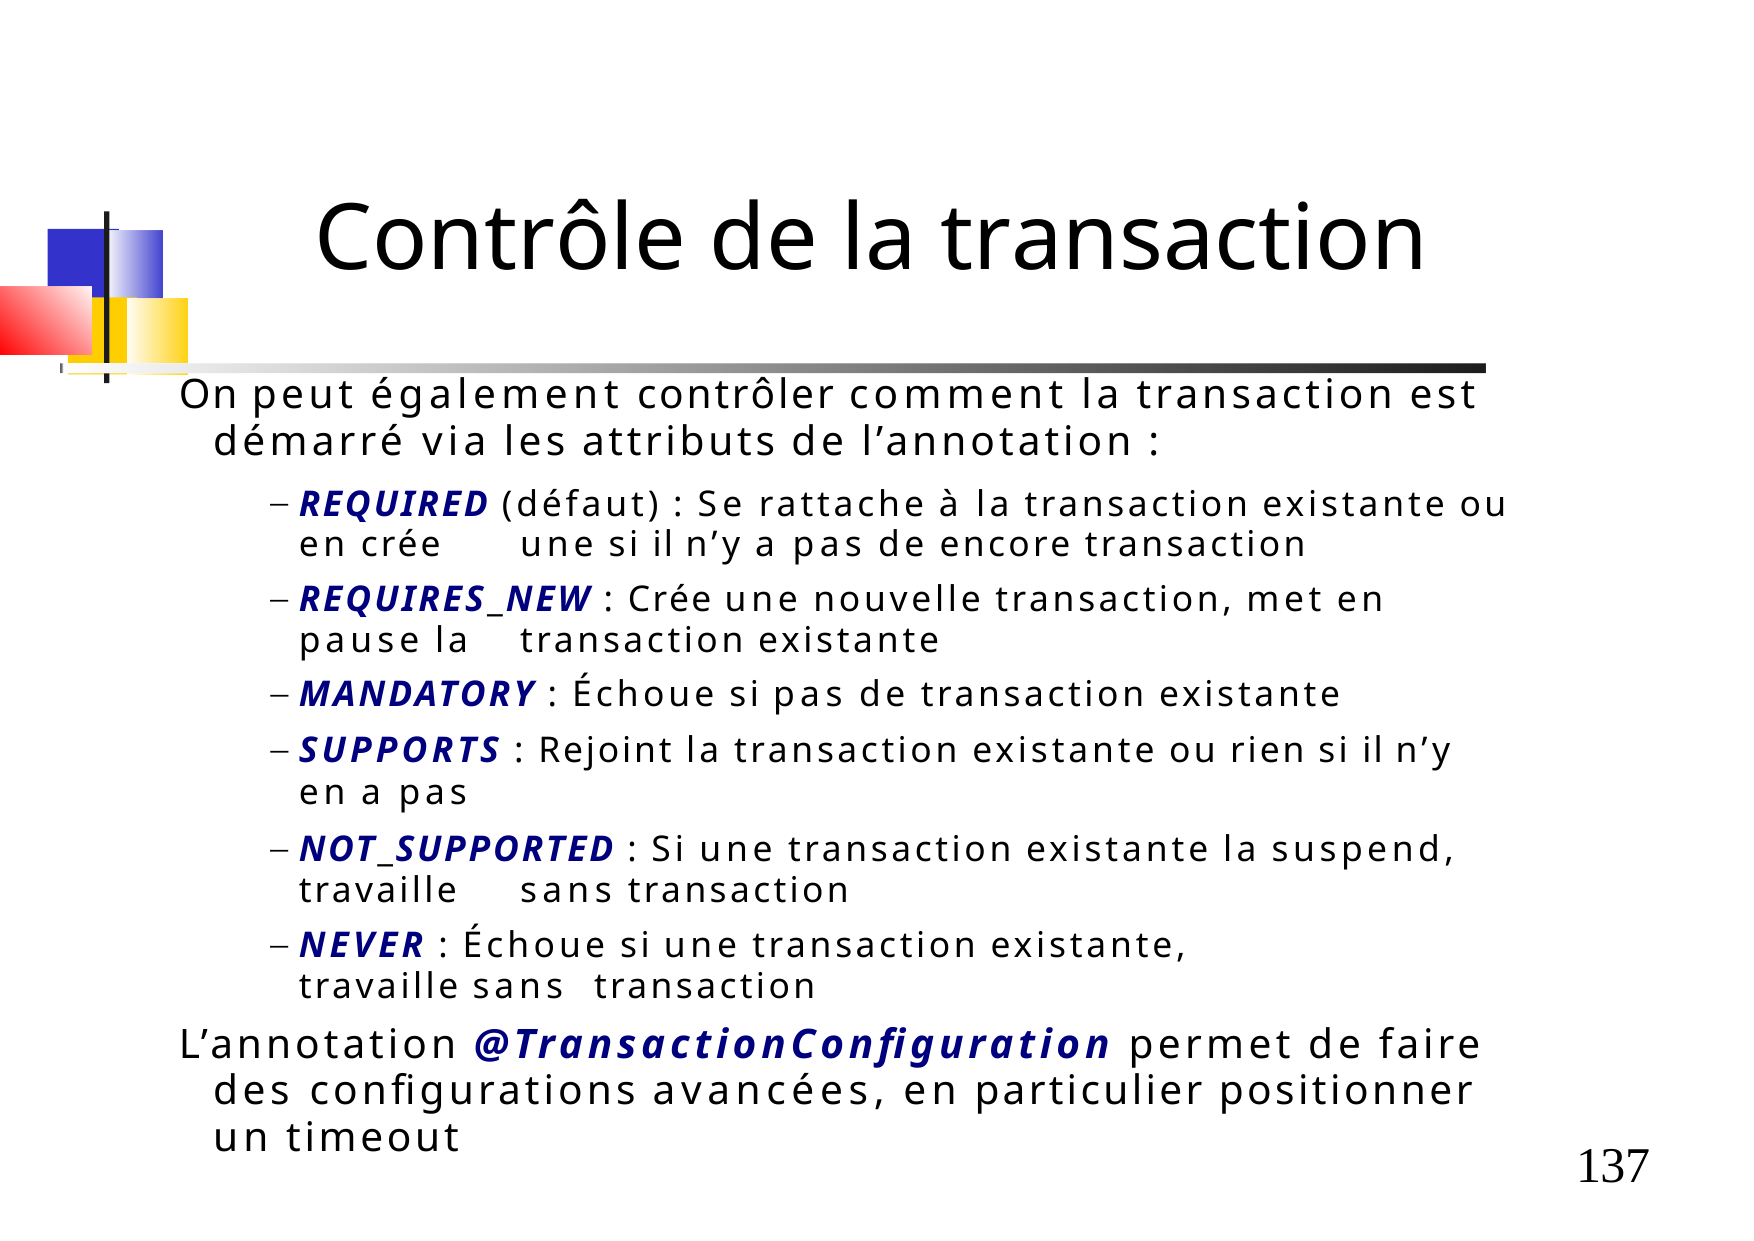

# Contrôle de la transaction
On peut également contrôler comment la transaction est démarré via les attributs de l’annotation :
REQUIRED (défaut) : Se rattache à la transaction existante ou en crée 	une si il n’y a pas de encore transaction
REQUIRES_NEW : Crée une nouvelle transaction, met en pause la 	transaction existante
MANDATORY : Échoue si pas de transaction existante
SUPPORTS : Rejoint la transaction existante ou rien si il n’y en a pas
NOT_SUPPORTED : Si une transaction existante la suspend, travaille 	sans transaction
NEVER : Échoue si une transaction existante, travaille sans 	transaction
L’annotation @TransactionConfiguration permet de faire des configurations avancées, en particulier positionner un timeout
137